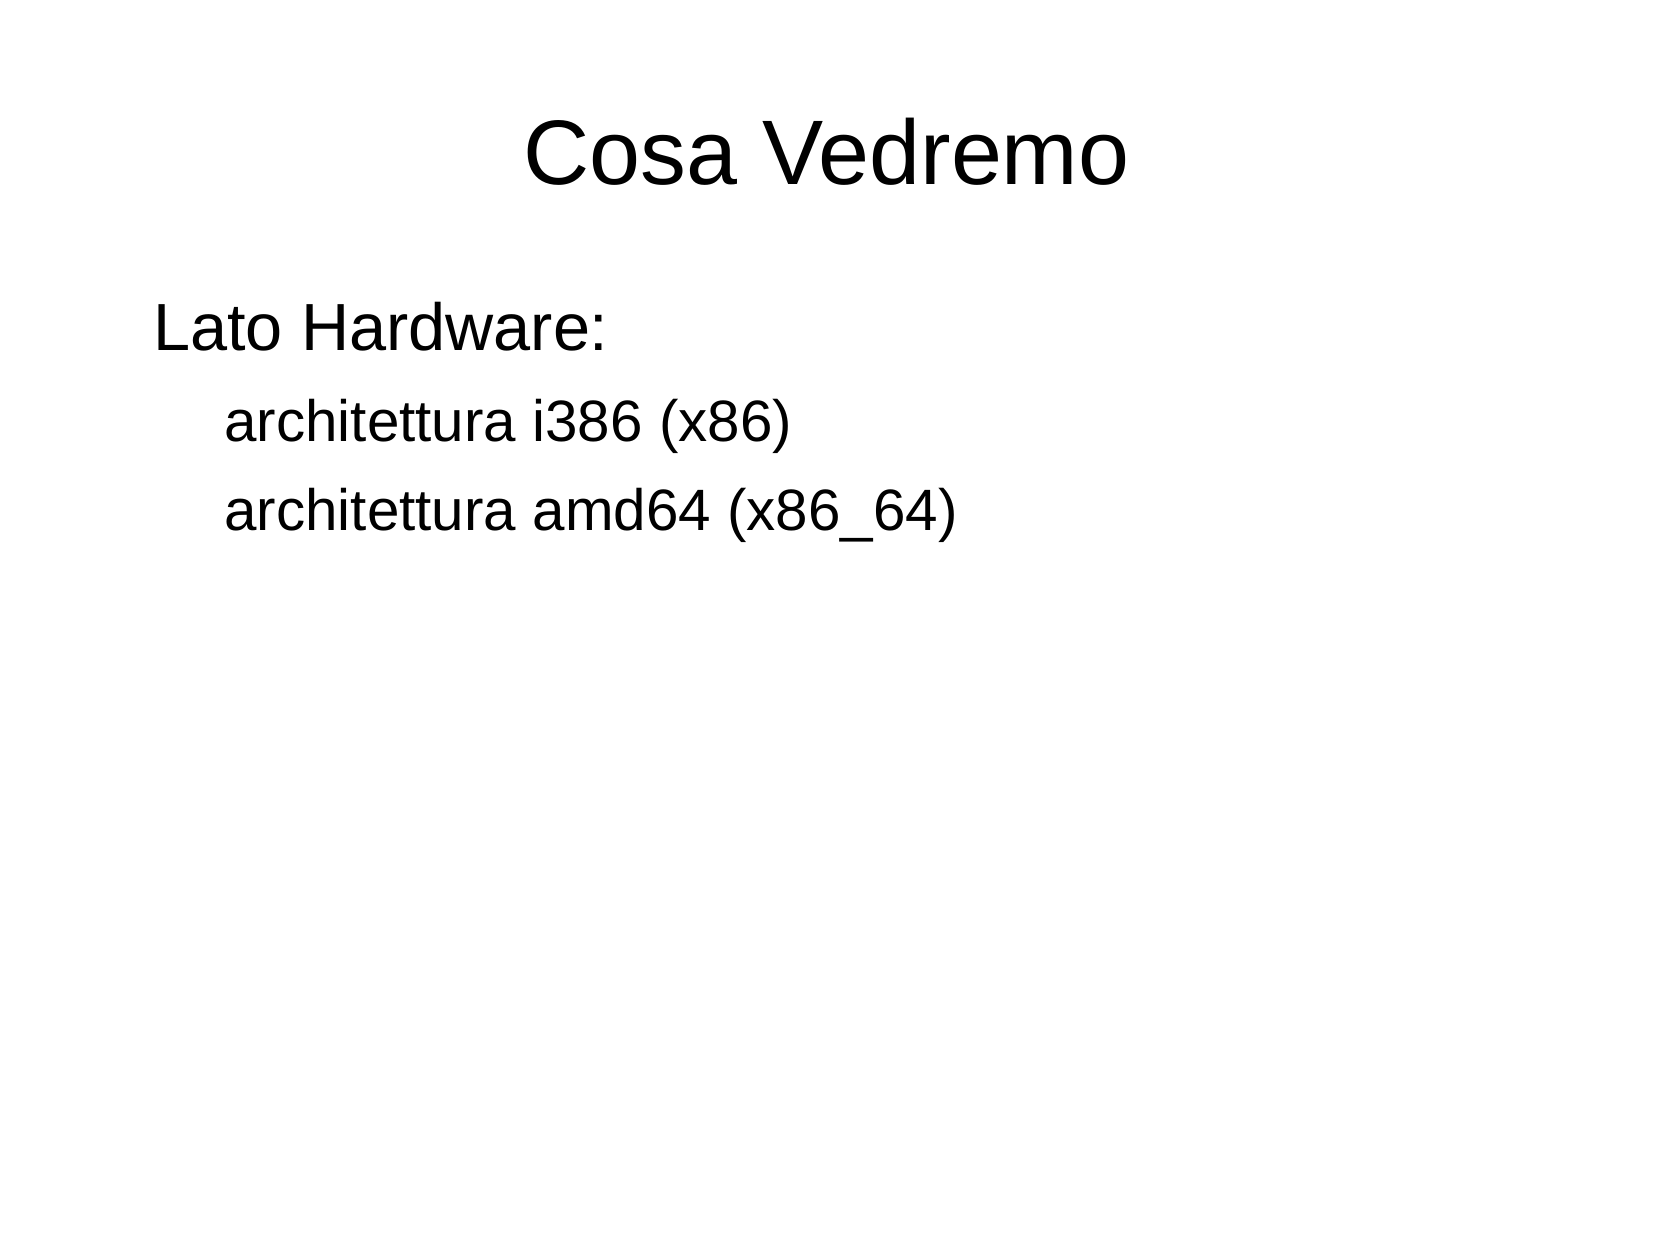

# Cosa Vedremo
Lato Hardware:
architettura i386 (x86)
architettura amd64 (x86_64)